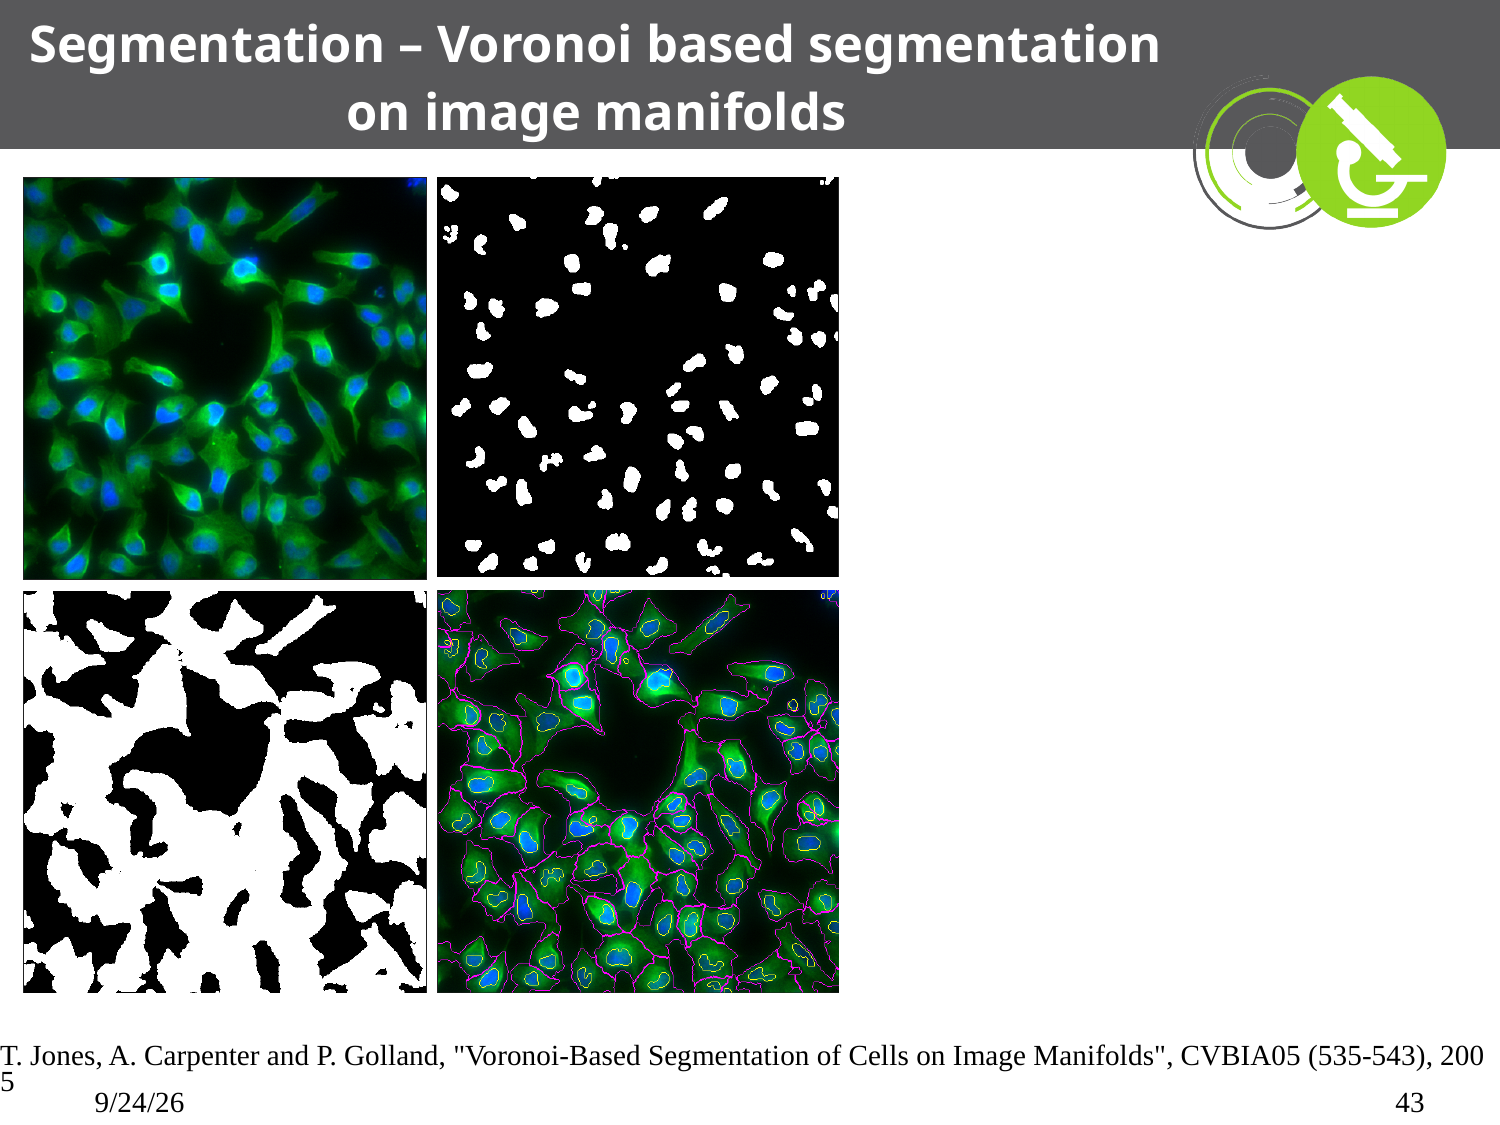

# Segmentation – Voronoi based segmentation on image manifolds
T. Jones, A. Carpenter and P. Golland, "Voronoi-Based Segmentation of Cells on Image Manifolds", CVBIA05 (535-543), 2005
43